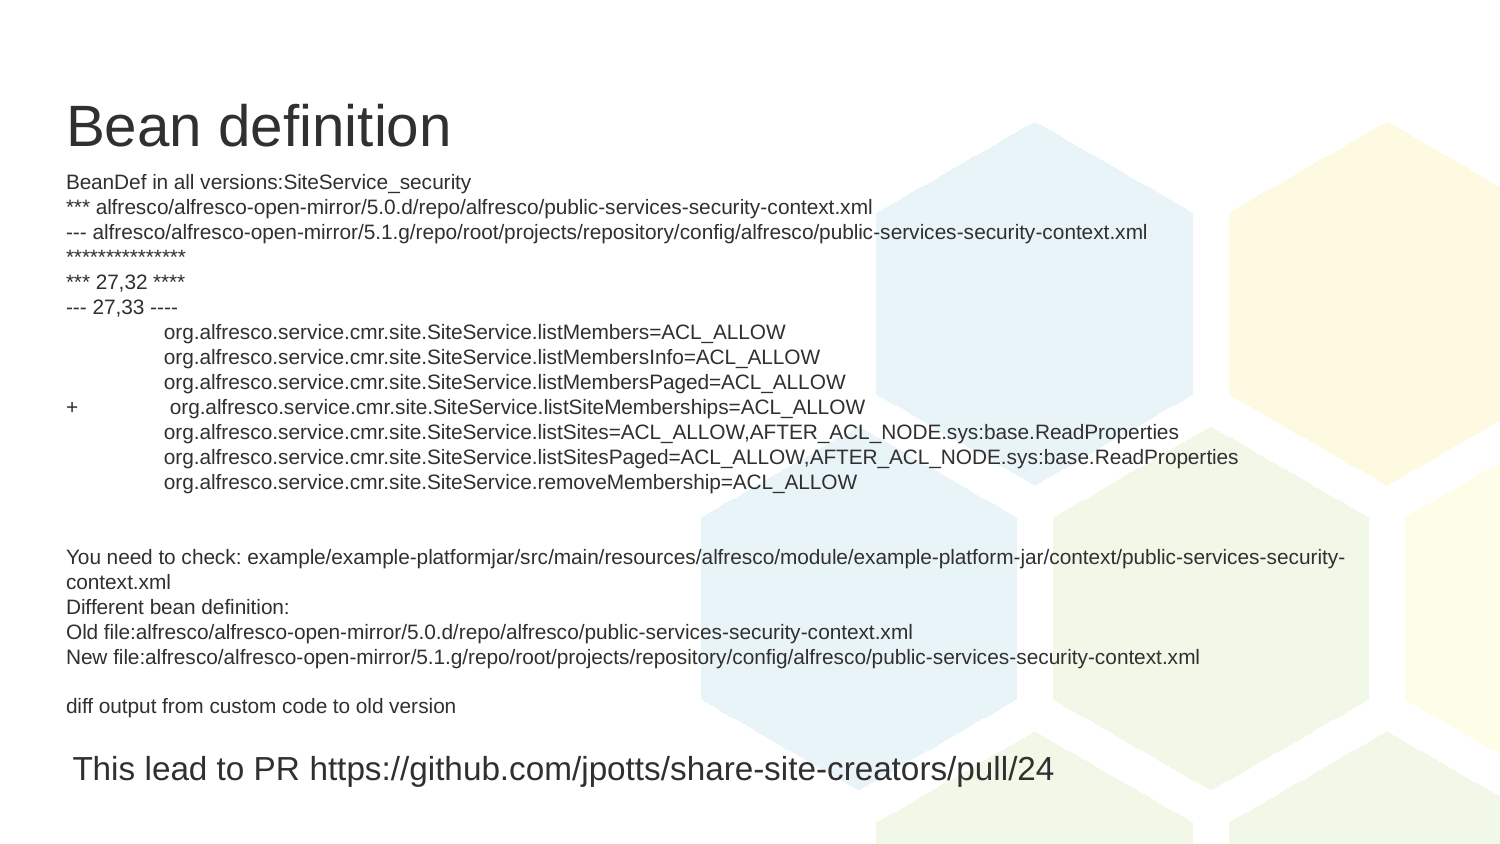

# Bean definition
BeanDef in all versions:SiteService_security
*** alfresco/alfresco-open-mirror/5.0.d/repo/alfresco/public-services-security-context.xml
--- alfresco/alfresco-open-mirror/5.1.g/repo/root/projects/repository/config/alfresco/public-services-security-context.xml
***************
*** 27,32 ****
--- 27,33 ----
 org.alfresco.service.cmr.site.SiteService.listMembers=ACL_ALLOW
 org.alfresco.service.cmr.site.SiteService.listMembersInfo=ACL_ALLOW
 org.alfresco.service.cmr.site.SiteService.listMembersPaged=ACL_ALLOW
+ org.alfresco.service.cmr.site.SiteService.listSiteMemberships=ACL_ALLOW
 org.alfresco.service.cmr.site.SiteService.listSites=ACL_ALLOW,AFTER_ACL_NODE.sys:base.ReadProperties
 org.alfresco.service.cmr.site.SiteService.listSitesPaged=ACL_ALLOW,AFTER_ACL_NODE.sys:base.ReadProperties
 org.alfresco.service.cmr.site.SiteService.removeMembership=ACL_ALLOW
You need to check: example/example-platformjar/src/main/resources/alfresco/module/example-platform-jar/context/public-services-security-context.xml
Different bean definition:
Old file:alfresco/alfresco-open-mirror/5.0.d/repo/alfresco/public-services-security-context.xml
New file:alfresco/alfresco-open-mirror/5.1.g/repo/root/projects/repository/config/alfresco/public-services-security-context.xml
diff output from custom code to old version
This lead to PR https://github.com/jpotts/share-site-creators/pull/24